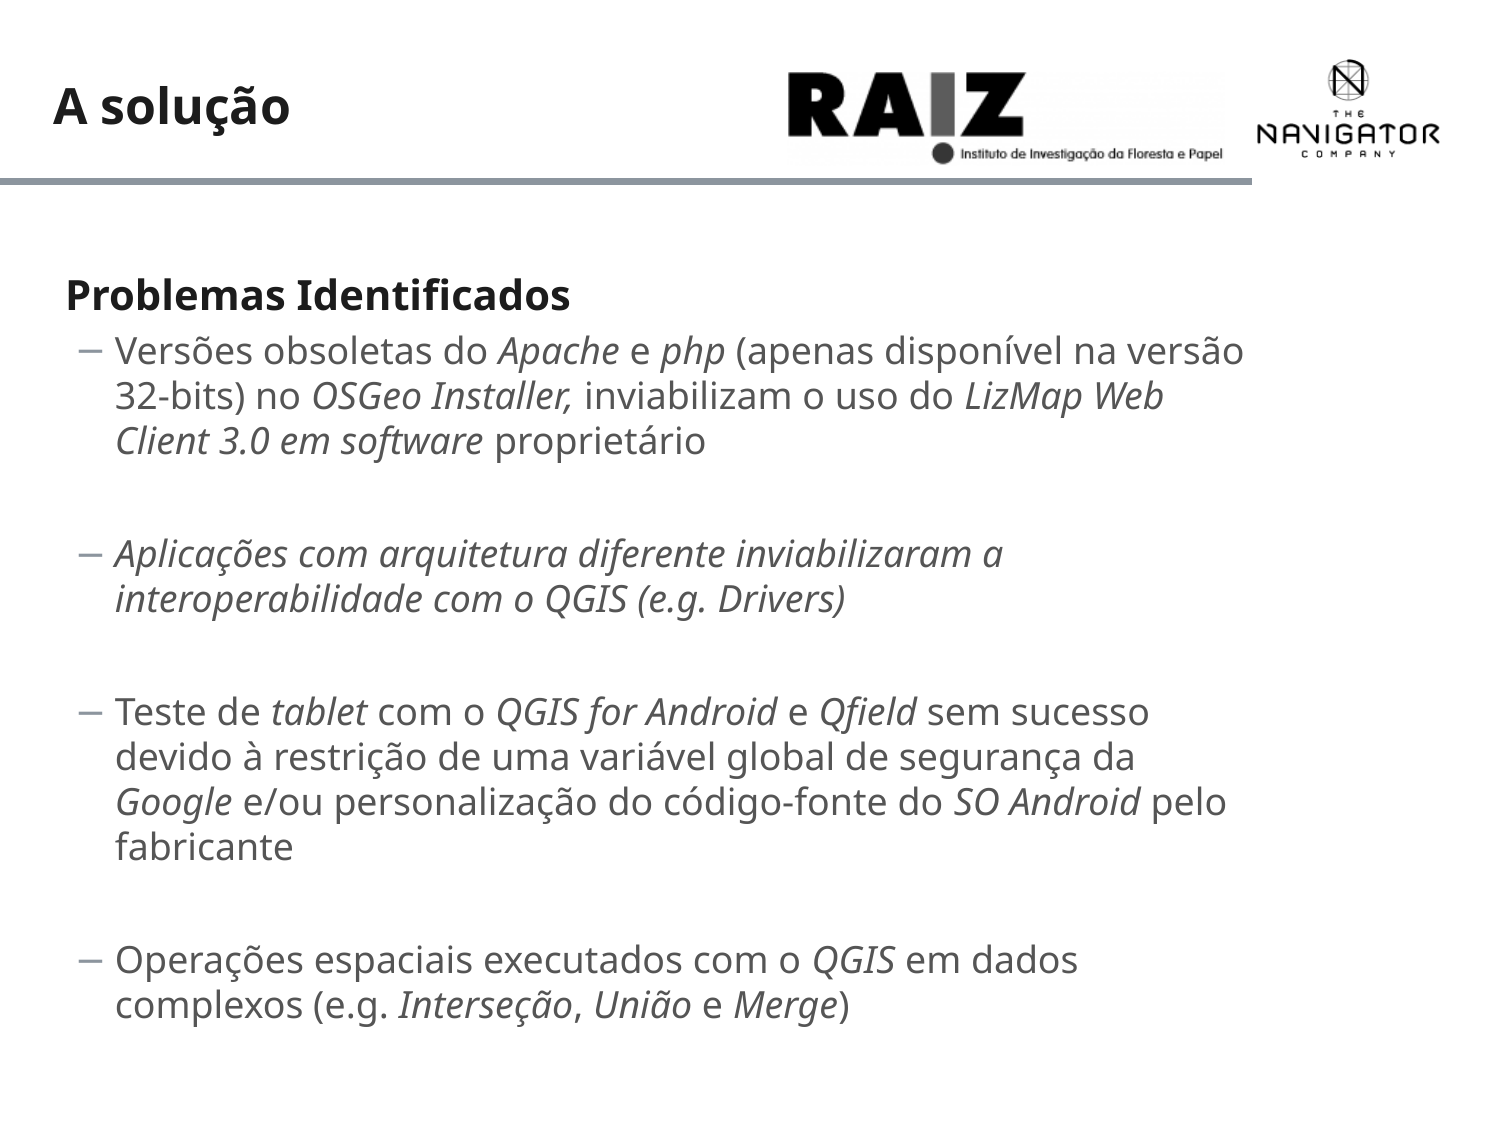

A solução
# Problemas Identificados
Versões obsoletas do Apache e php (apenas disponível na versão 32-bits) no OSGeo Installer, inviabilizam o uso do LizMap Web Client 3.0 em software proprietário
Aplicações com arquitetura diferente inviabilizaram a interoperabilidade com o QGIS (e.g. Drivers)
Teste de tablet com o QGIS for Android e Qfield sem sucesso devido à restrição de uma variável global de segurança da Google e/ou personalização do código-fonte do SO Android pelo fabricante
Operações espaciais executados com o QGIS em dados complexos (e.g. Interseção, União e Merge)